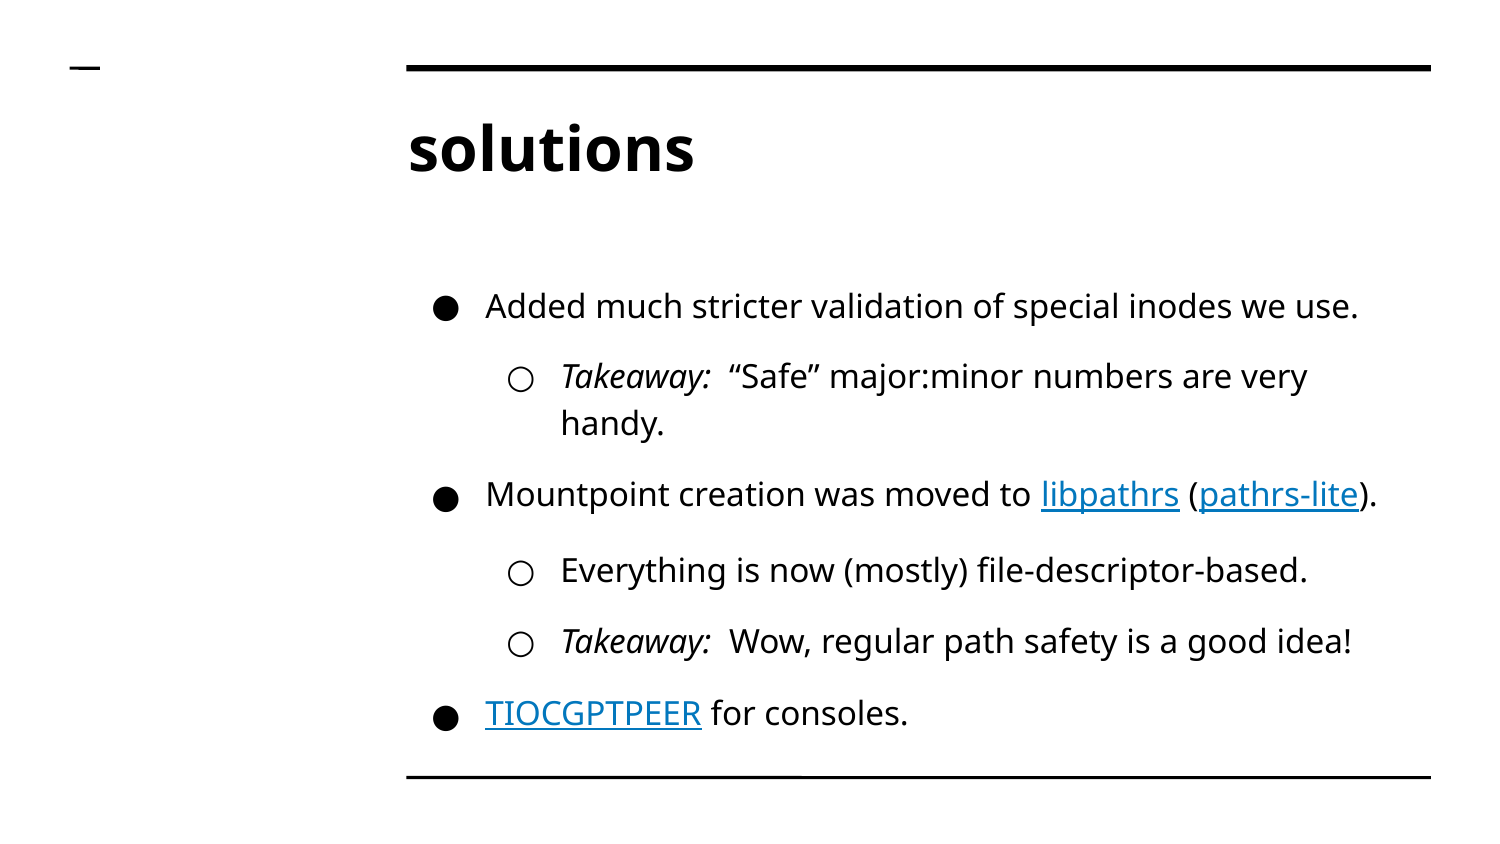

# solutions
Added much stricter validation of special inodes we use.
Takeaway: “Safe” major:minor numbers are very handy.
Mountpoint creation was moved to libpathrs (pathrs-lite).
Everything is now (mostly) file-descriptor-based.
Takeaway: Wow, regular path safety is a good idea!
TIOCGPTPEER for consoles.